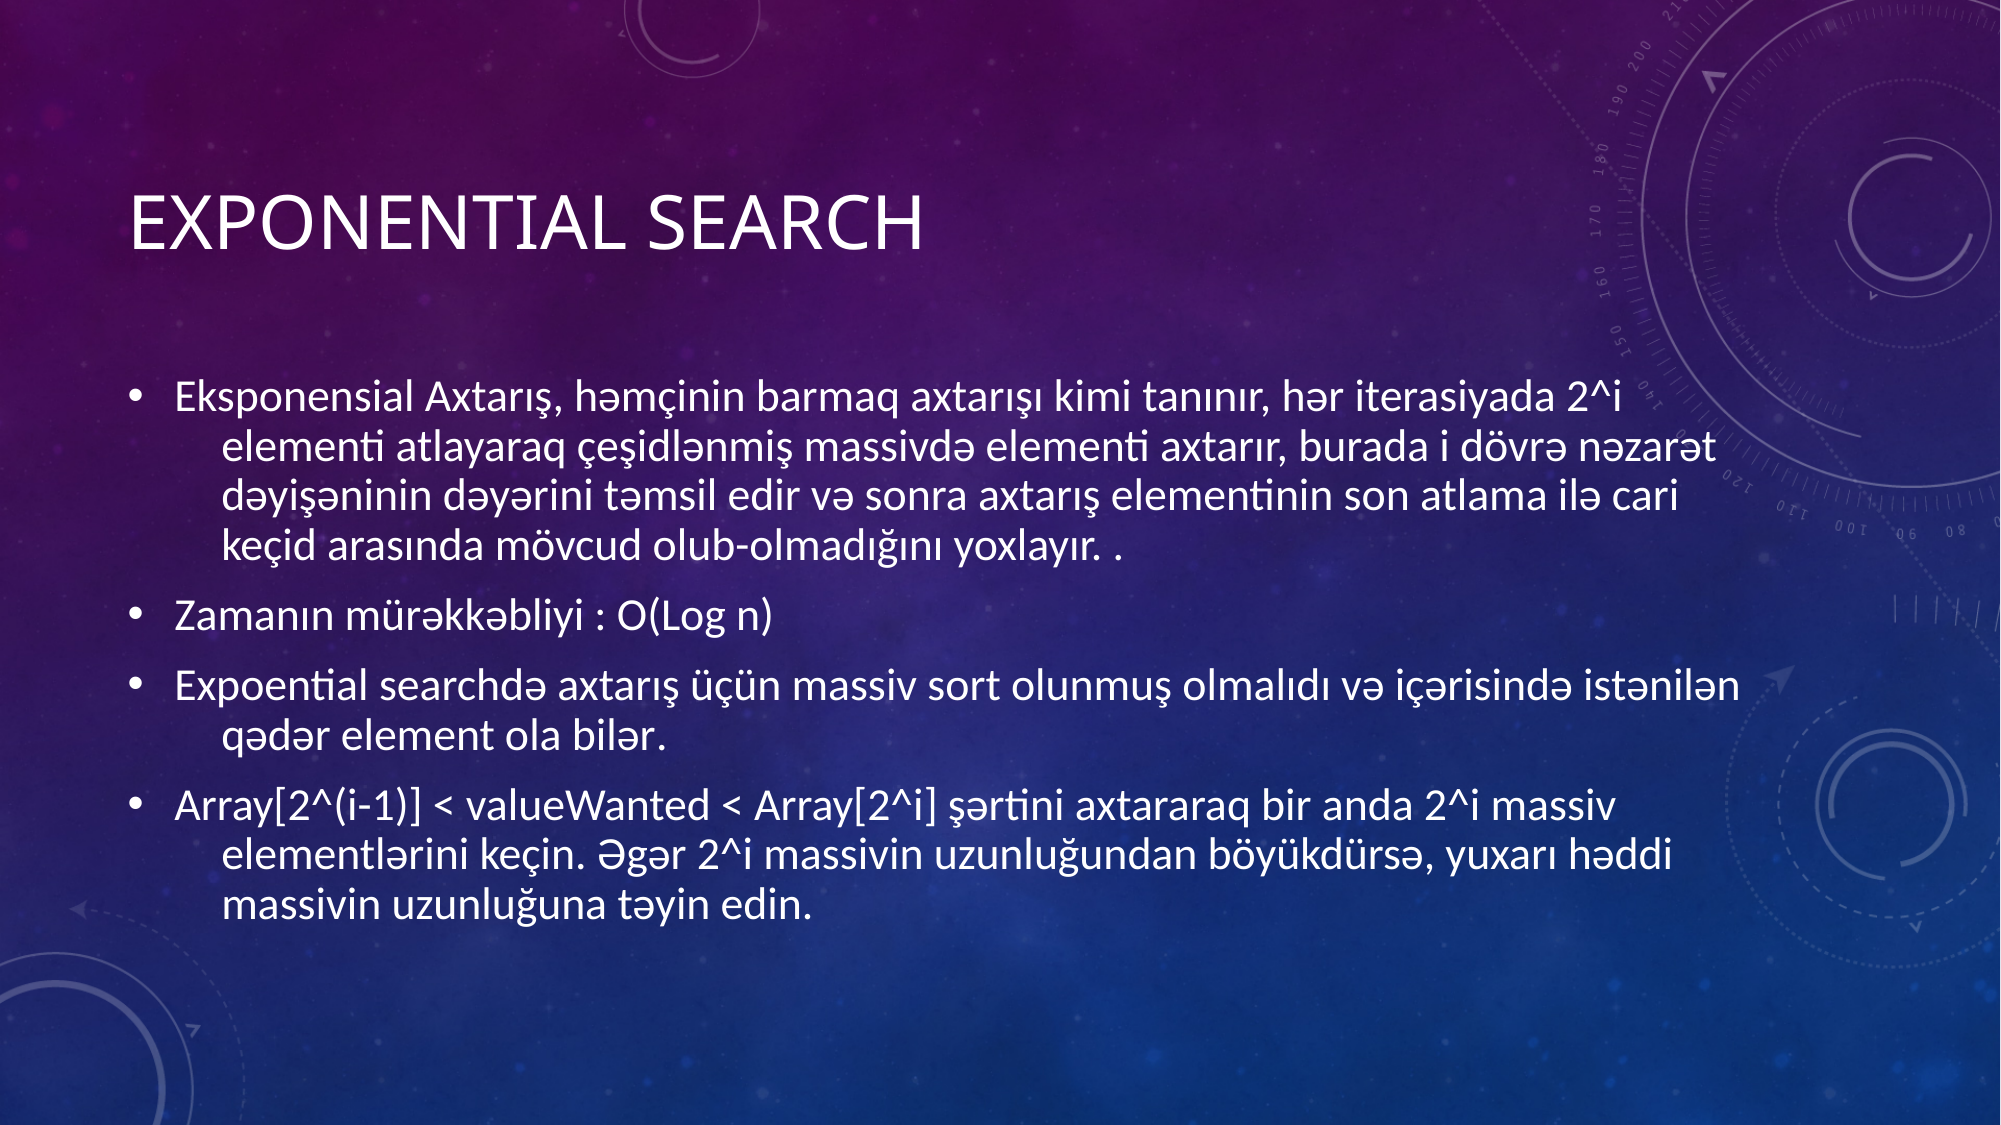

# Exponential Search
Eksponensial Axtarış, həmçinin barmaq axtarışı kimi tanınır, hər iterasiyada 2^i elementi atlayaraq çeşidlənmiş massivdə elementi axtarır, burada i dövrə nəzarət dəyişəninin dəyərini təmsil edir və sonra axtarış elementinin son atlama ilə cari keçid arasında mövcud olub-olmadığını yoxlayır. .
Zamanın mürəkkəbliyi : O(Log n)
Expoential searchdə axtarış üçün massiv sort olunmuş olmalıdı və içərisində istənilən qədər element ola bilər.
Array[2^(i-1)] < valueWanted < Array[2^i] şərtini axtararaq bir anda 2^i massiv elementlərini keçin. Əgər 2^i massivin uzunluğundan böyükdürsə, yuxarı həddi massivin uzunluğuna təyin edin.